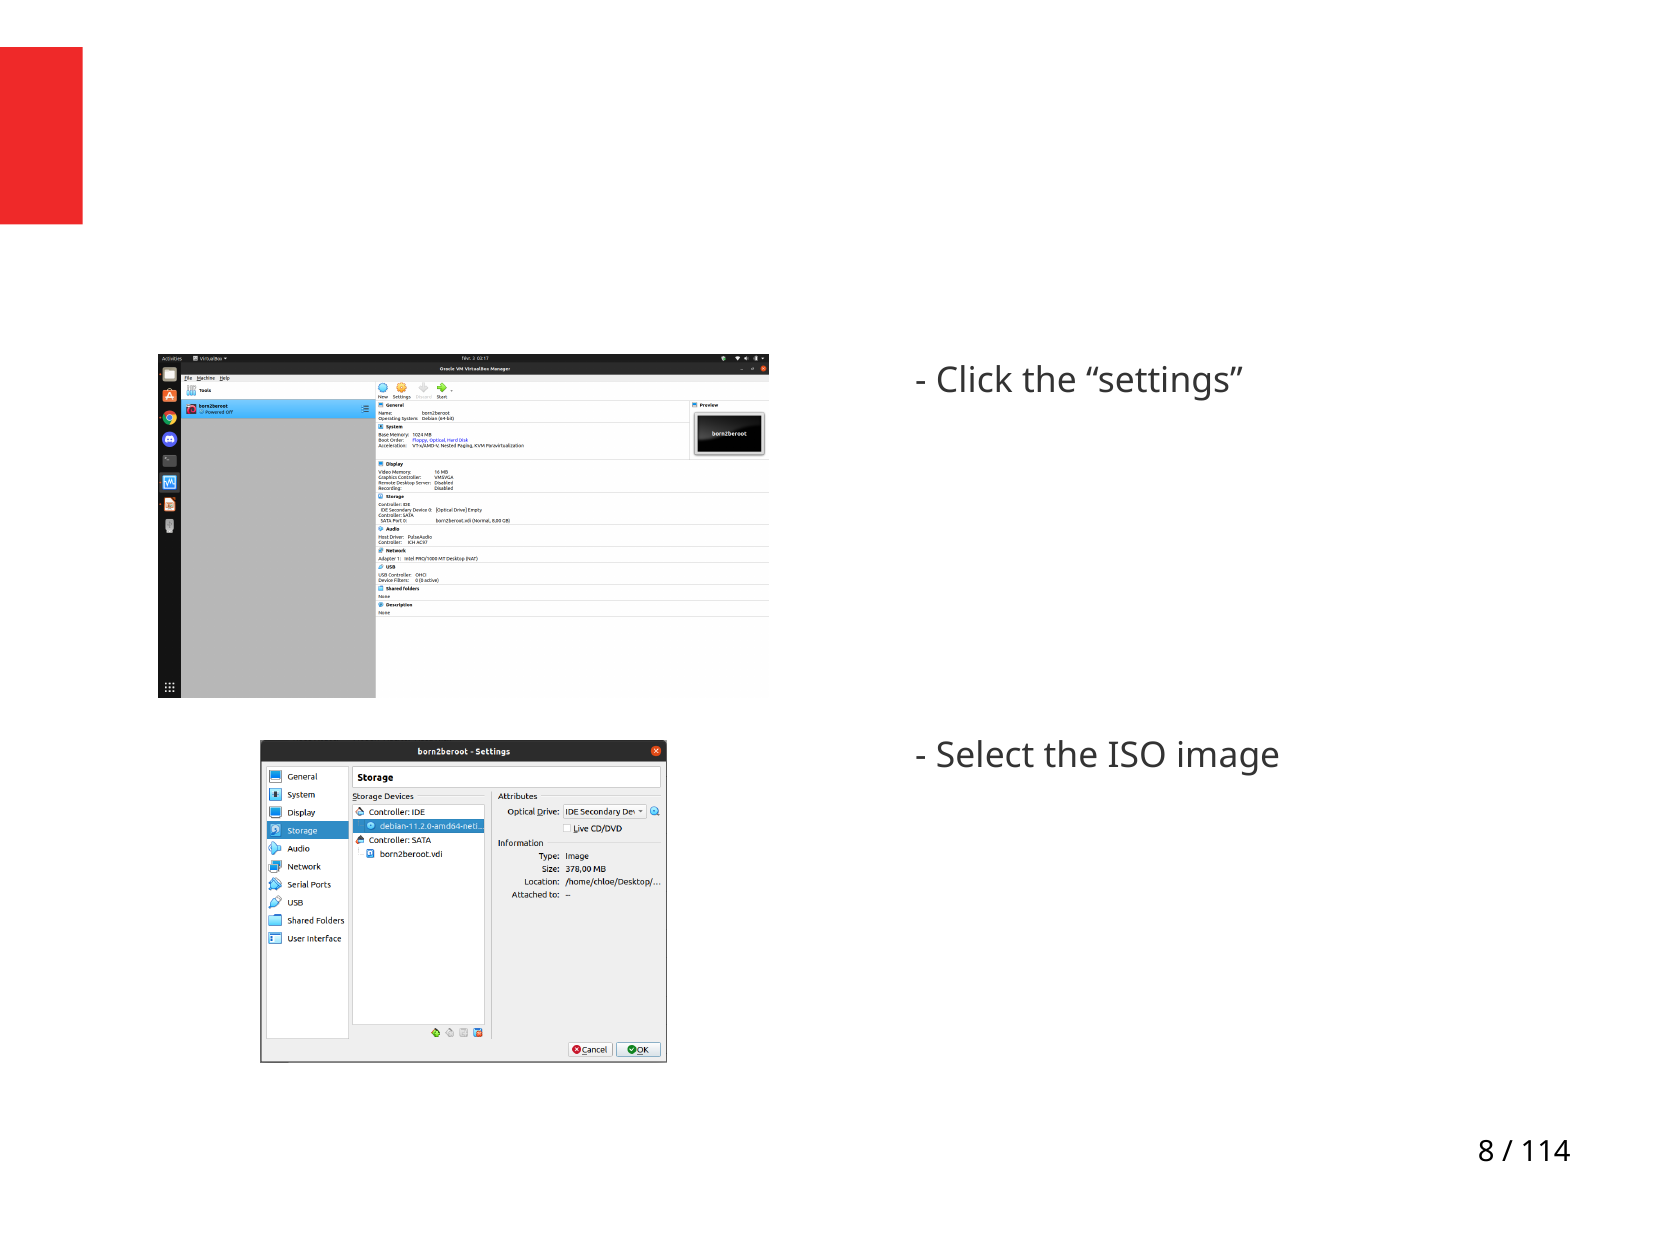

# - Click the “settings”
- Select the ISO image
8